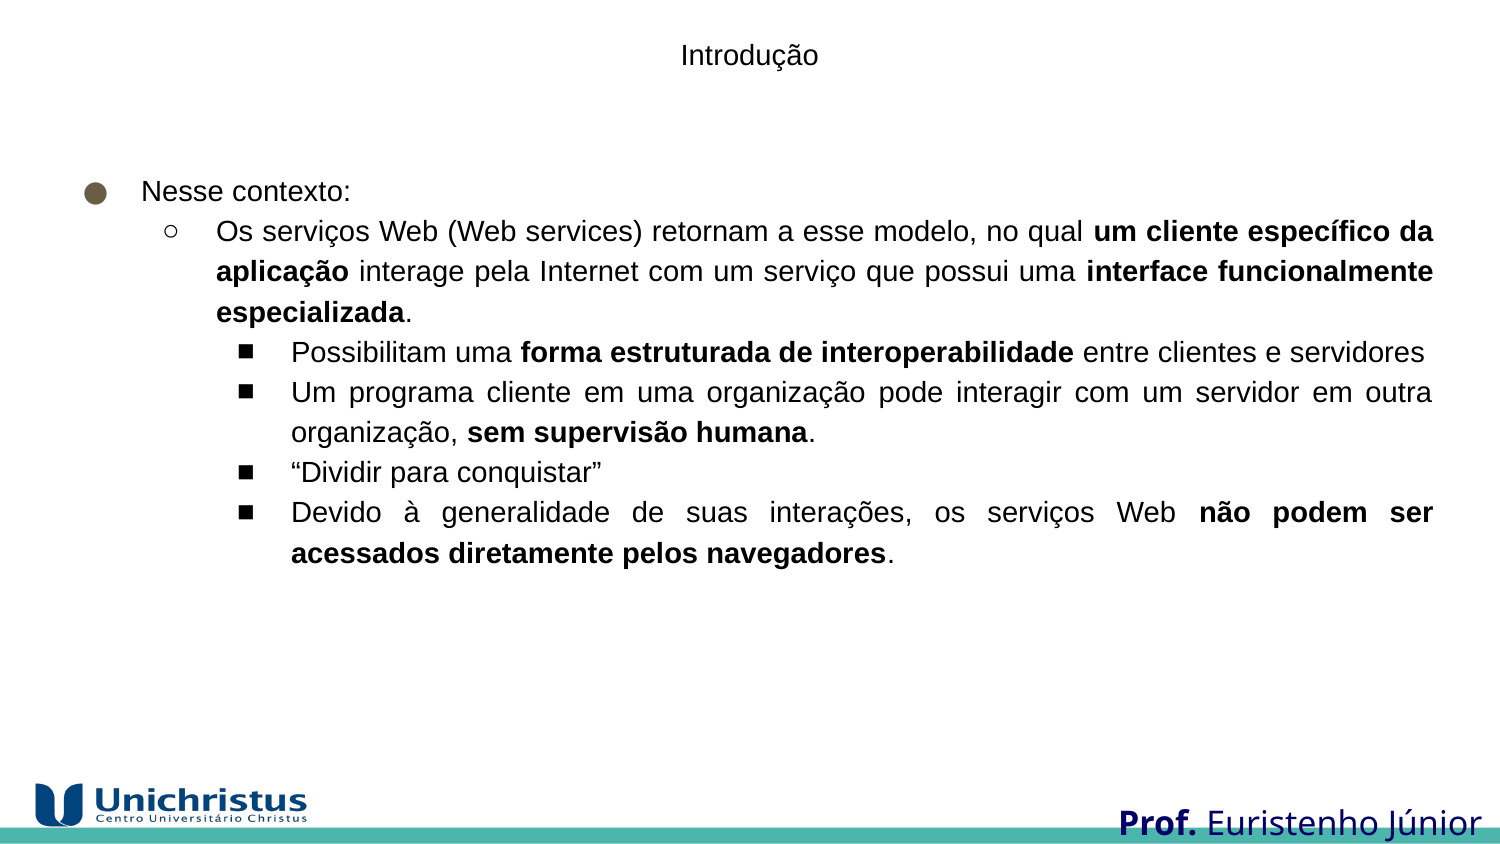

# Introdução
Nesse contexto:
Os serviços Web (Web services) retornam a esse modelo, no qual um cliente específico da aplicação interage pela Internet com um serviço que possui uma interface funcionalmente especializada.
Possibilitam uma forma estruturada de interoperabilidade entre clientes e servidores
Um programa cliente em uma organização pode interagir com um servidor em outra organização, sem supervisão humana.
“Dividir para conquistar”
Devido à generalidade de suas interações, os serviços Web não podem ser acessados diretamente pelos navegadores.
Prof. Euristenho Júnior